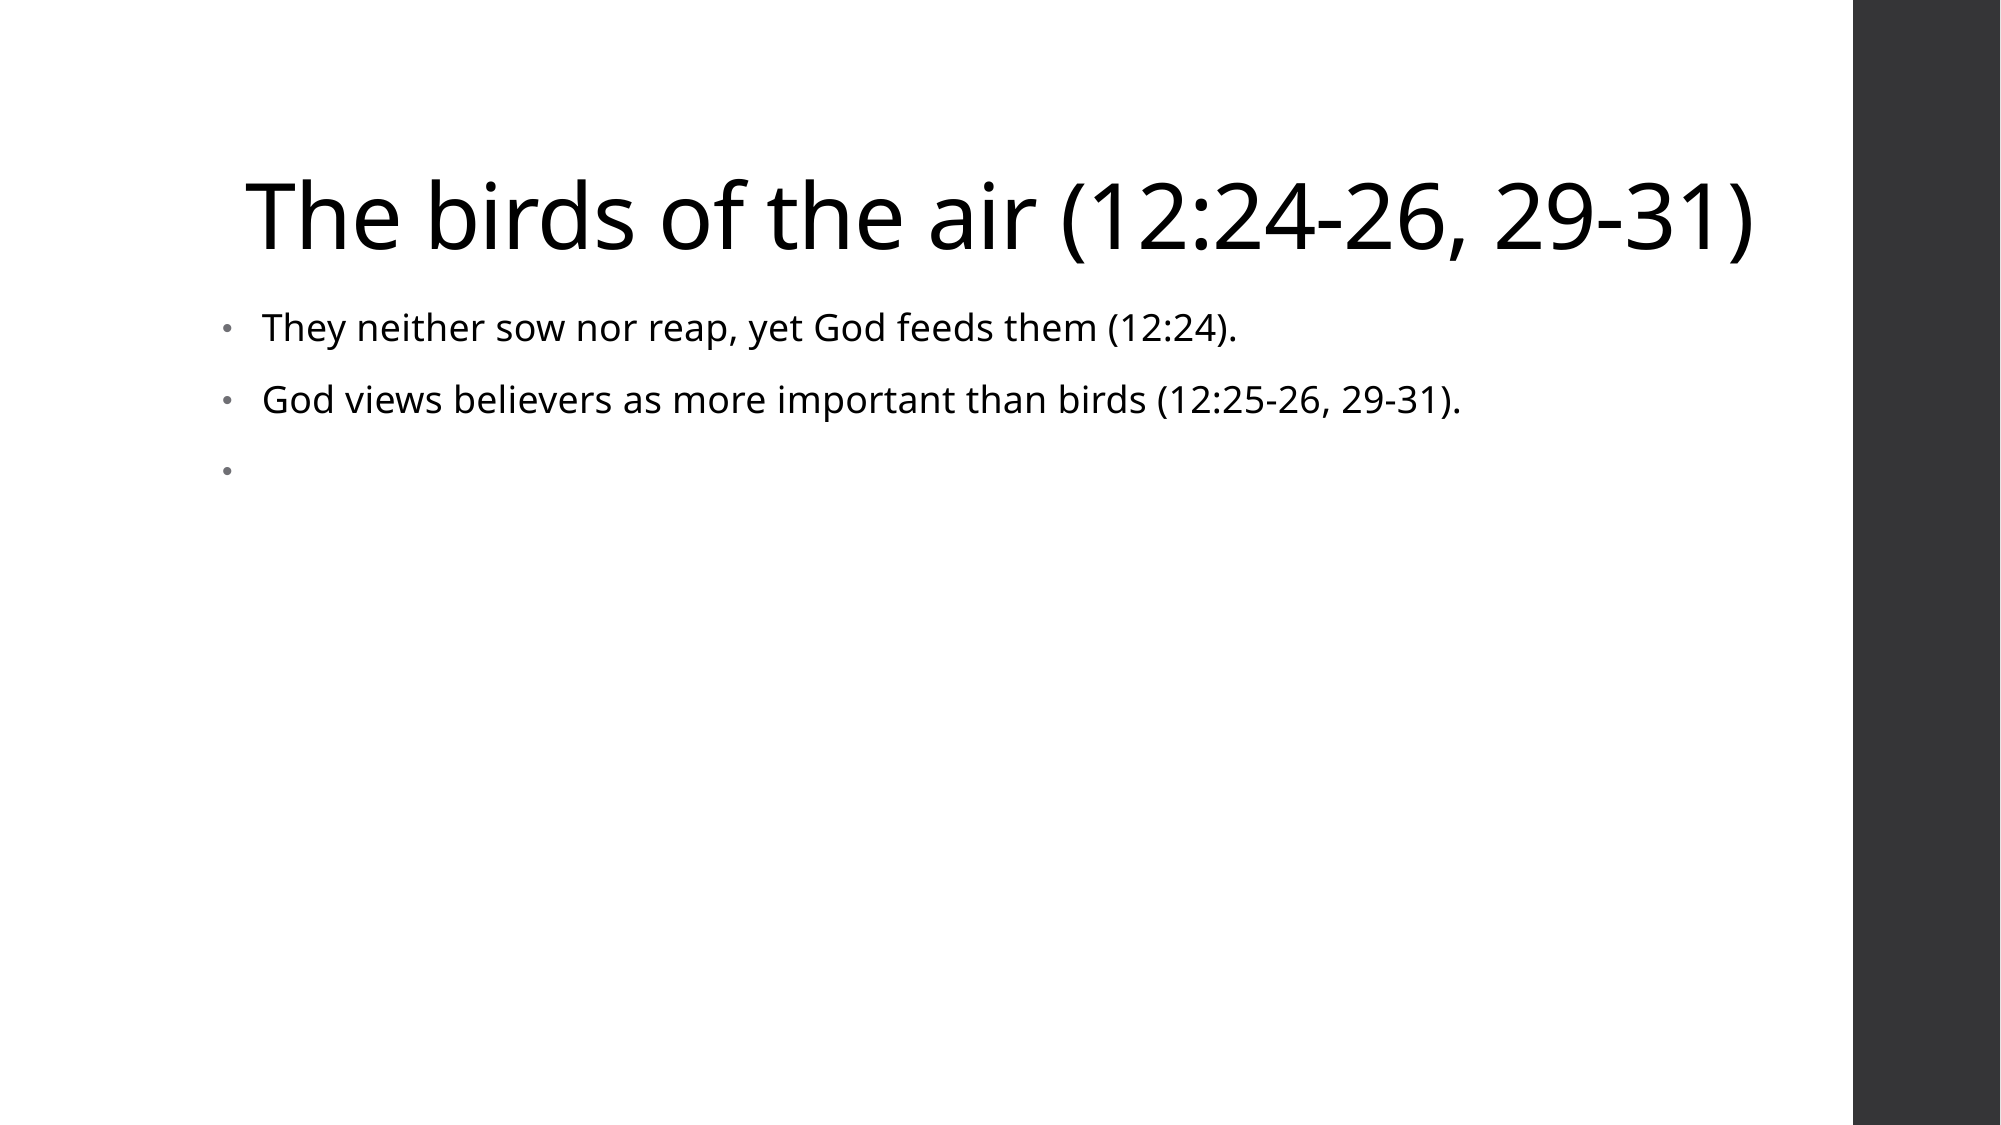

# The birds of the air (12:24-26, 29-31)
 They neither sow nor reap, yet God feeds them (12:24).
 God views believers as more important than birds (12:25-26, 29-31).